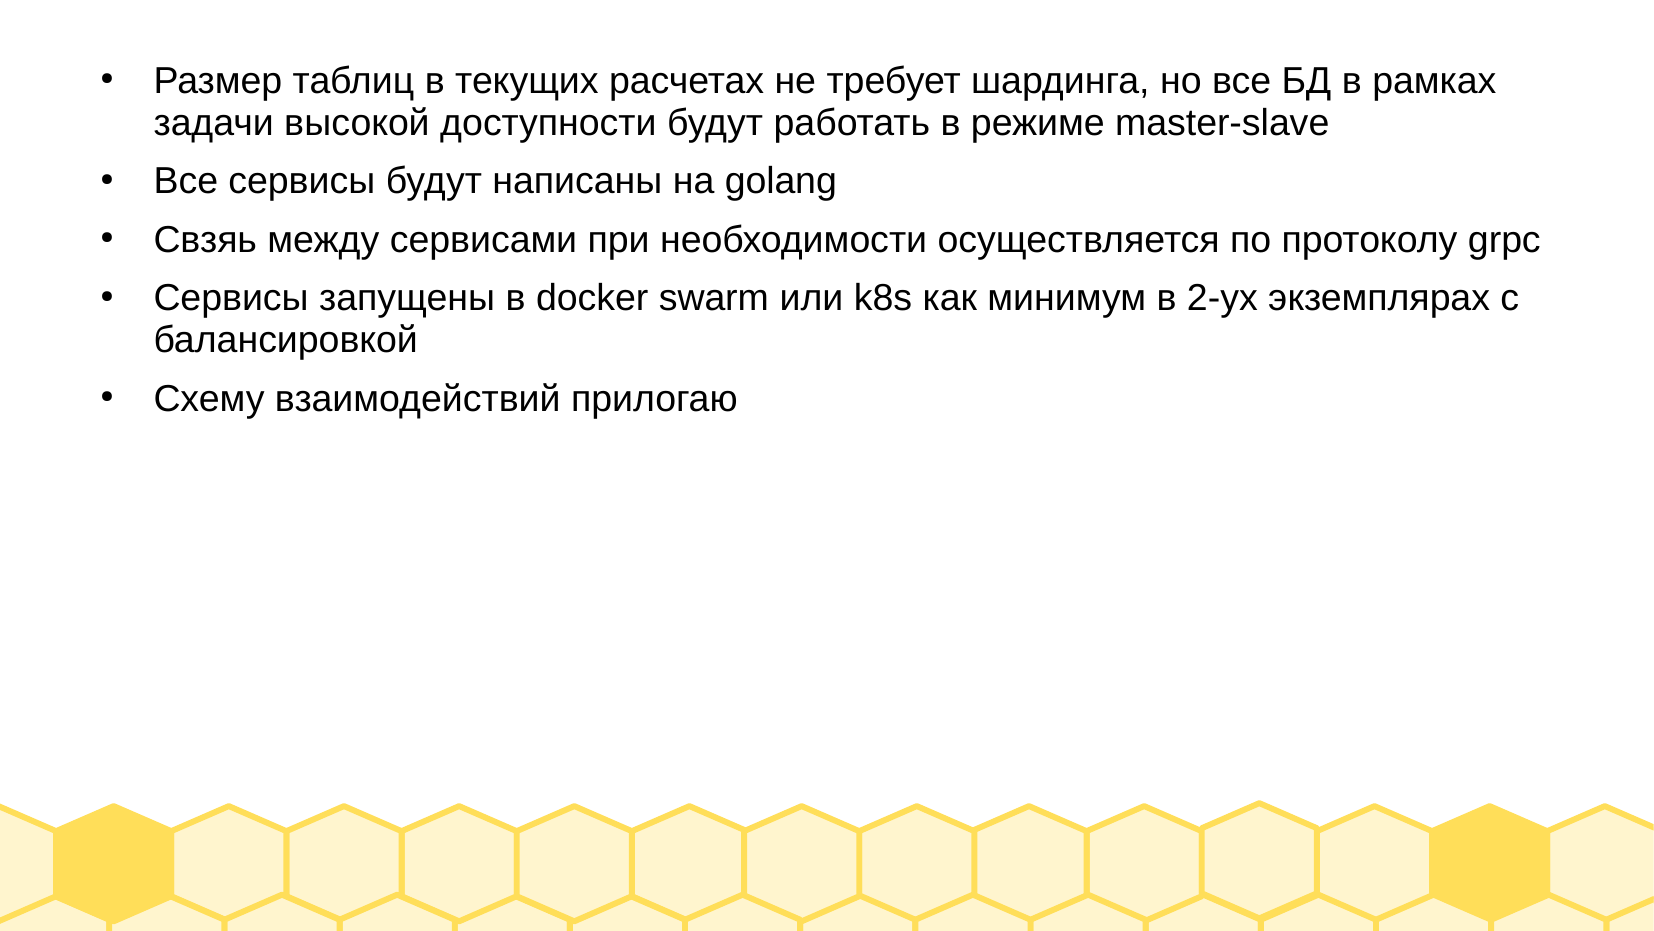

# Размер таблиц в текущих расчетах не требует шардинга, но все БД в рамках задачи высокой доступности будут работать в режиме master-slave
Все сервисы будут написаны на golang
Свзяь между сервисами при необходимости осуществляется по протоколу grpc
Сервисы запущены в docker swarm или k8s как минимум в 2-ух экземплярах с балансировкой
Схему взаимодействий прилогаю